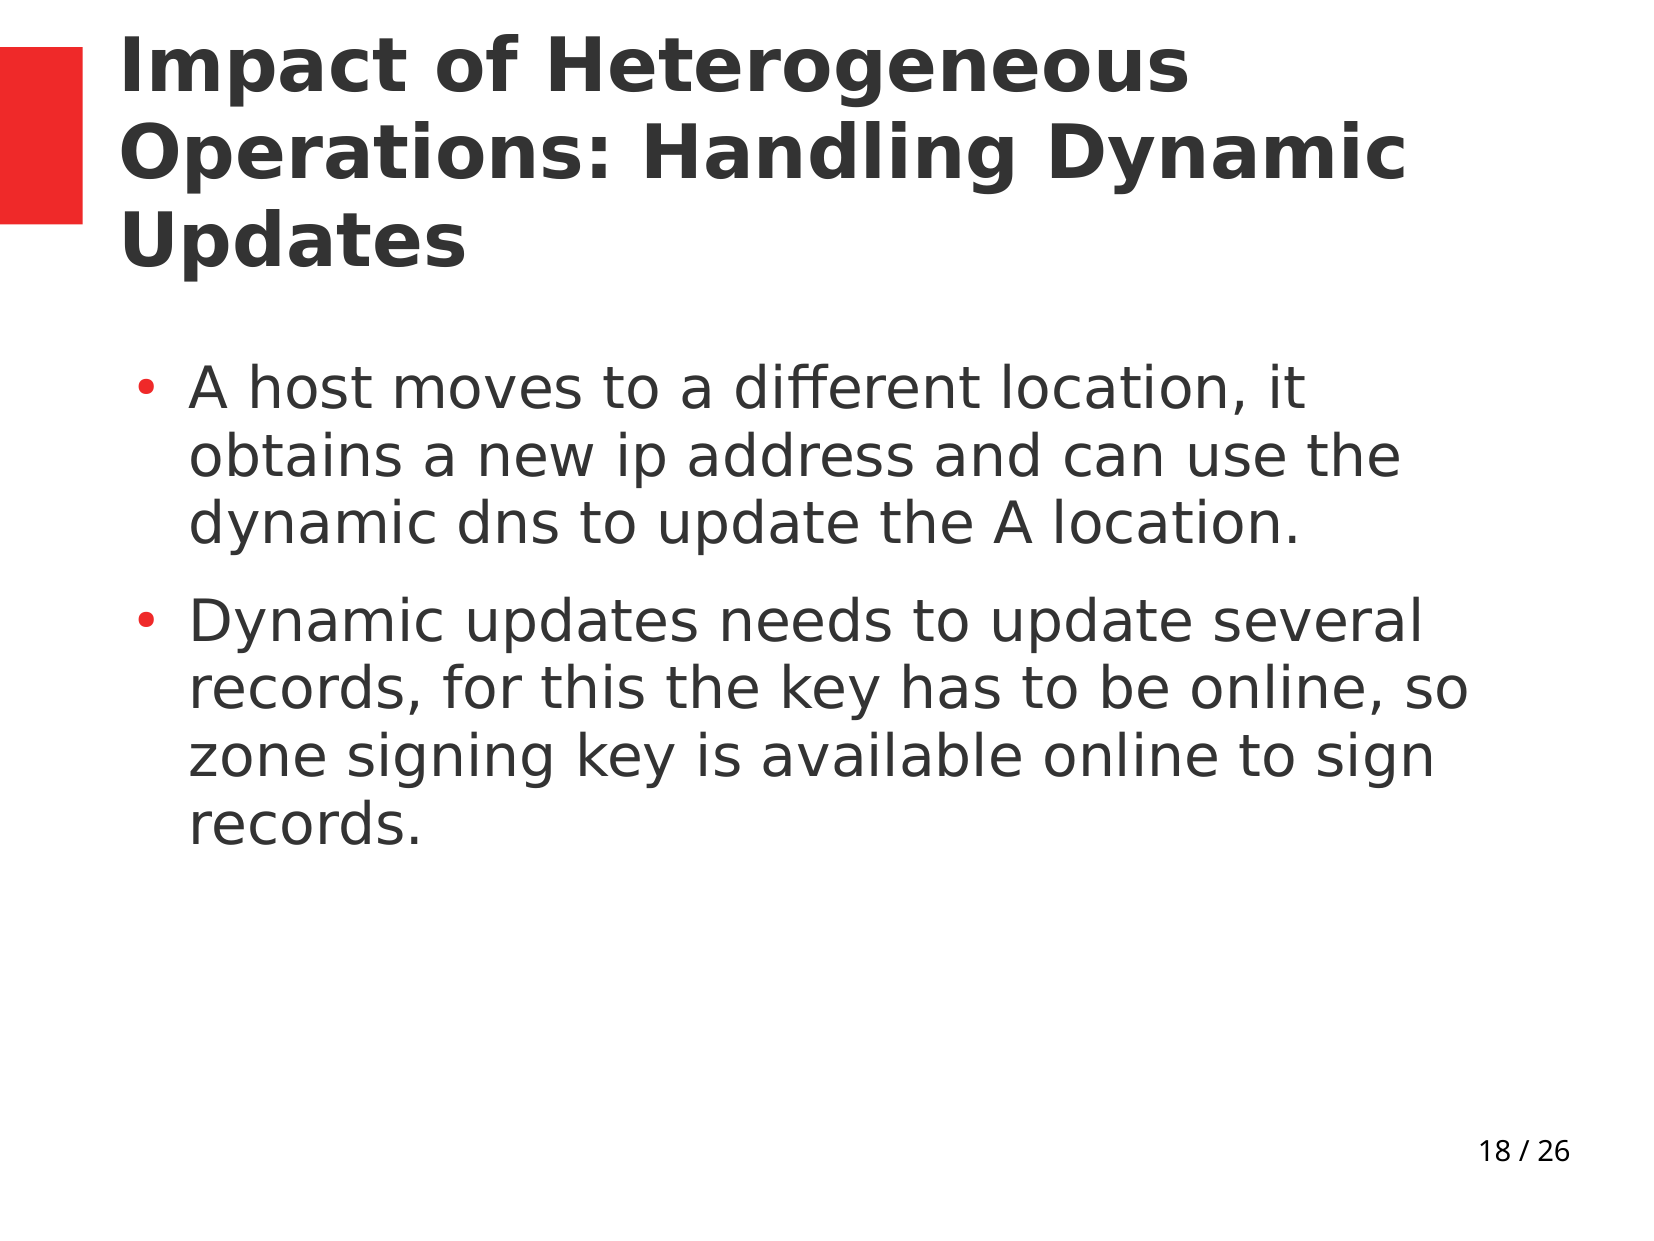

# Impact of Heterogeneous Operations: Handling Dynamic Updates
A host moves to a different location, it obtains a new ip address and can use the dynamic dns to update the A location.
Dynamic updates needs to update several records, for this the key has to be online, so zone signing key is available online to sign records.
18